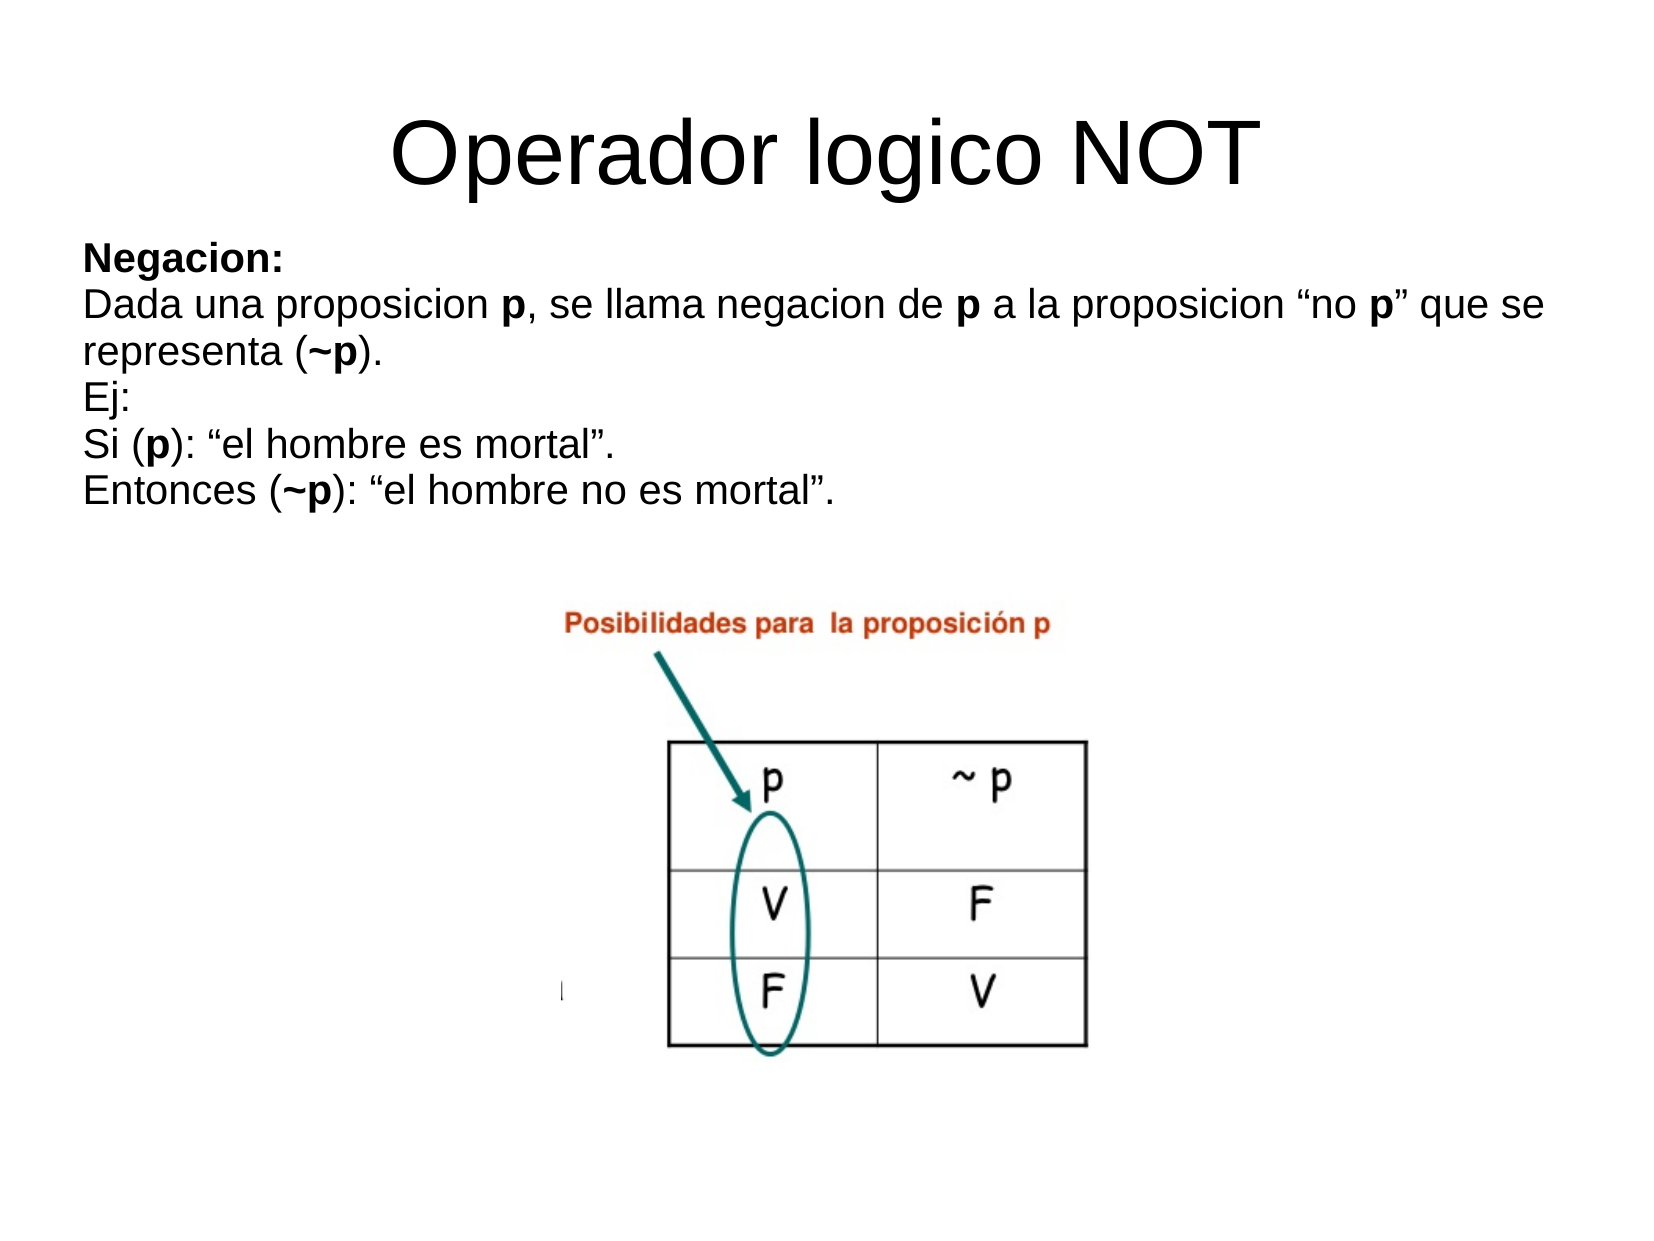

# O	perador logico NOT
Negacion:
Dada una proposicion p, se llama negacion de p a la proposicion “no p” que se representa (~p).
Ej:
Si (p): “el hombre es mortal”.
Entonces (~p): “el hombre no es mortal”.